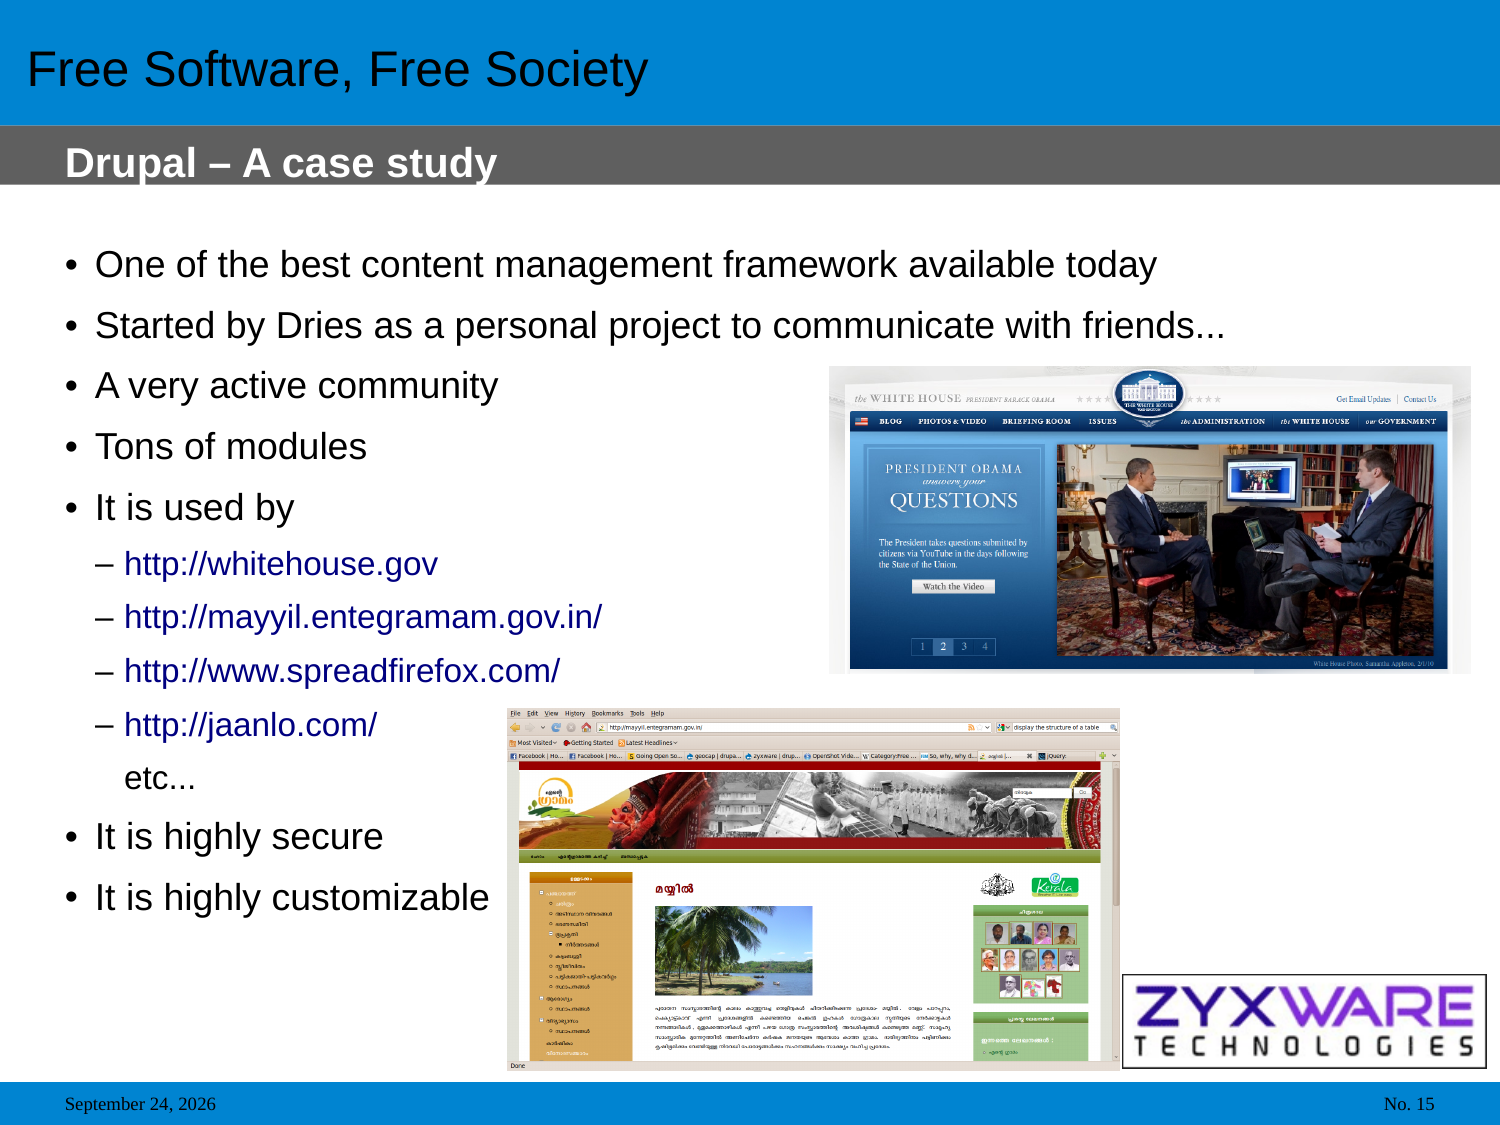

# Drupal – A case study
One of the best content management framework available today
Started by Dries as a personal project to communicate with friends...
A very active community
Tons of modules
It is used by
http://whitehouse.gov
http://mayyil.entegramam.gov.in/
http://www.spreadfirefox.com/
http://jaanlo.com/
etc...
It is highly secure
It is highly customizable
15